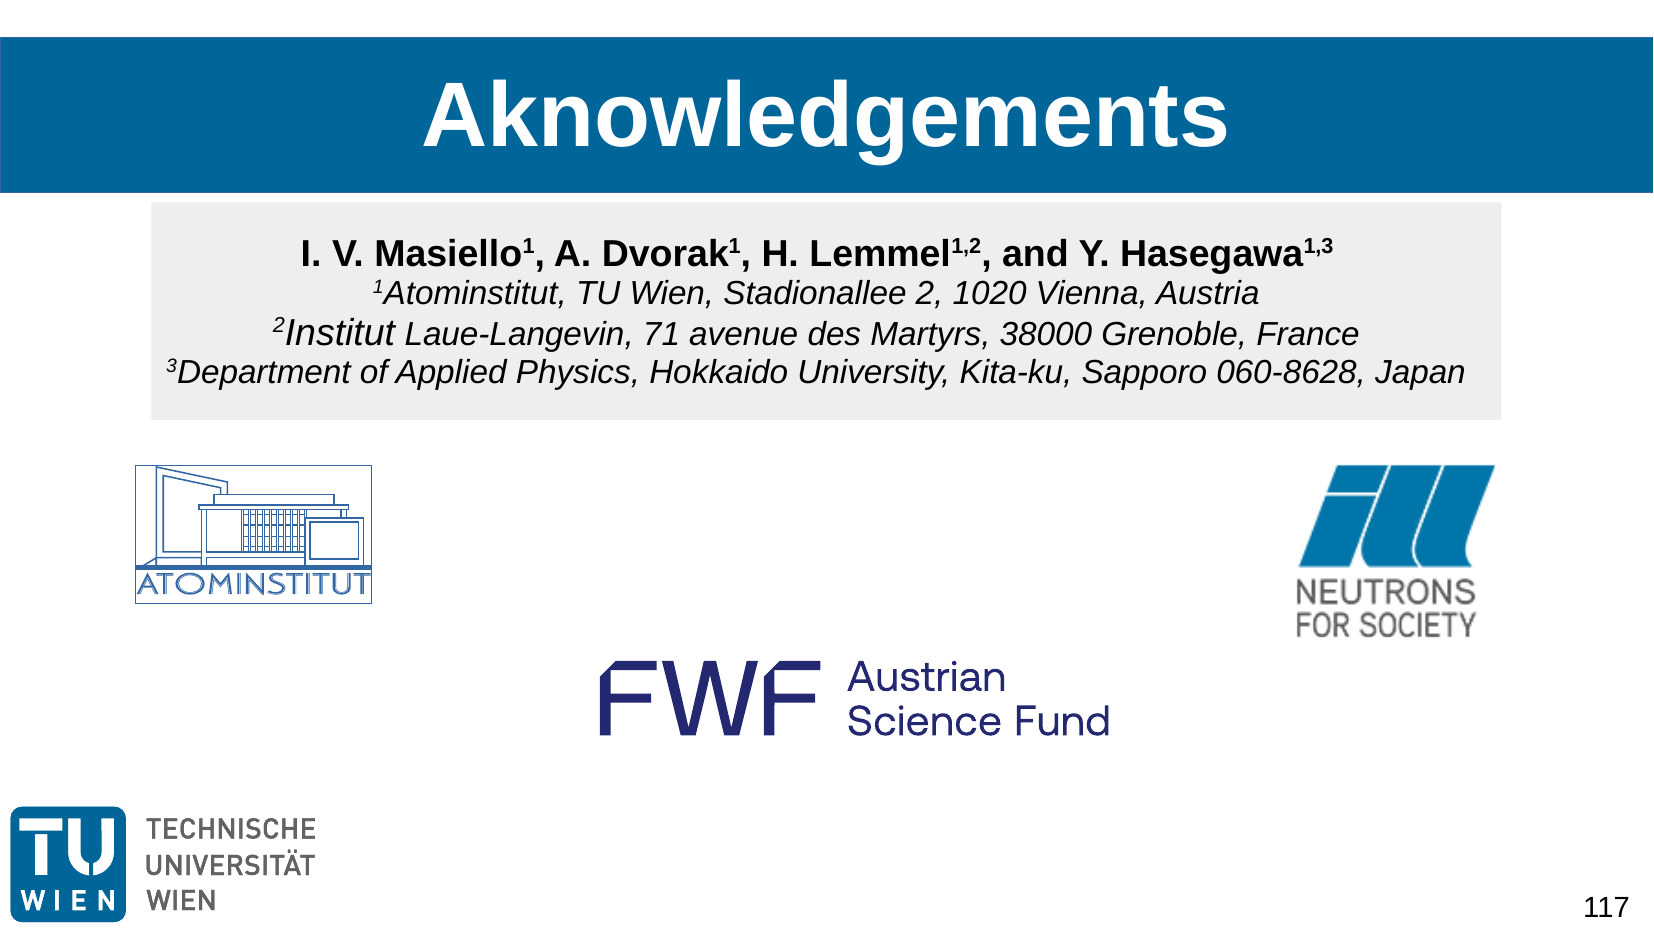

# Aknowledgements
I. V. Masiello1, A. Dvorak1, H. Lemmel1,2, and Y. Hasegawa1,3
1Atominstitut, TU Wien, Stadionallee 2, 1020 Vienna, Austria
2Institut Laue-Langevin, 71 avenue des Martyrs, 38000 Grenoble, France
3Department of Applied Physics, Hokkaido University, Kita-ku, Sapporo 060-8628, Japan